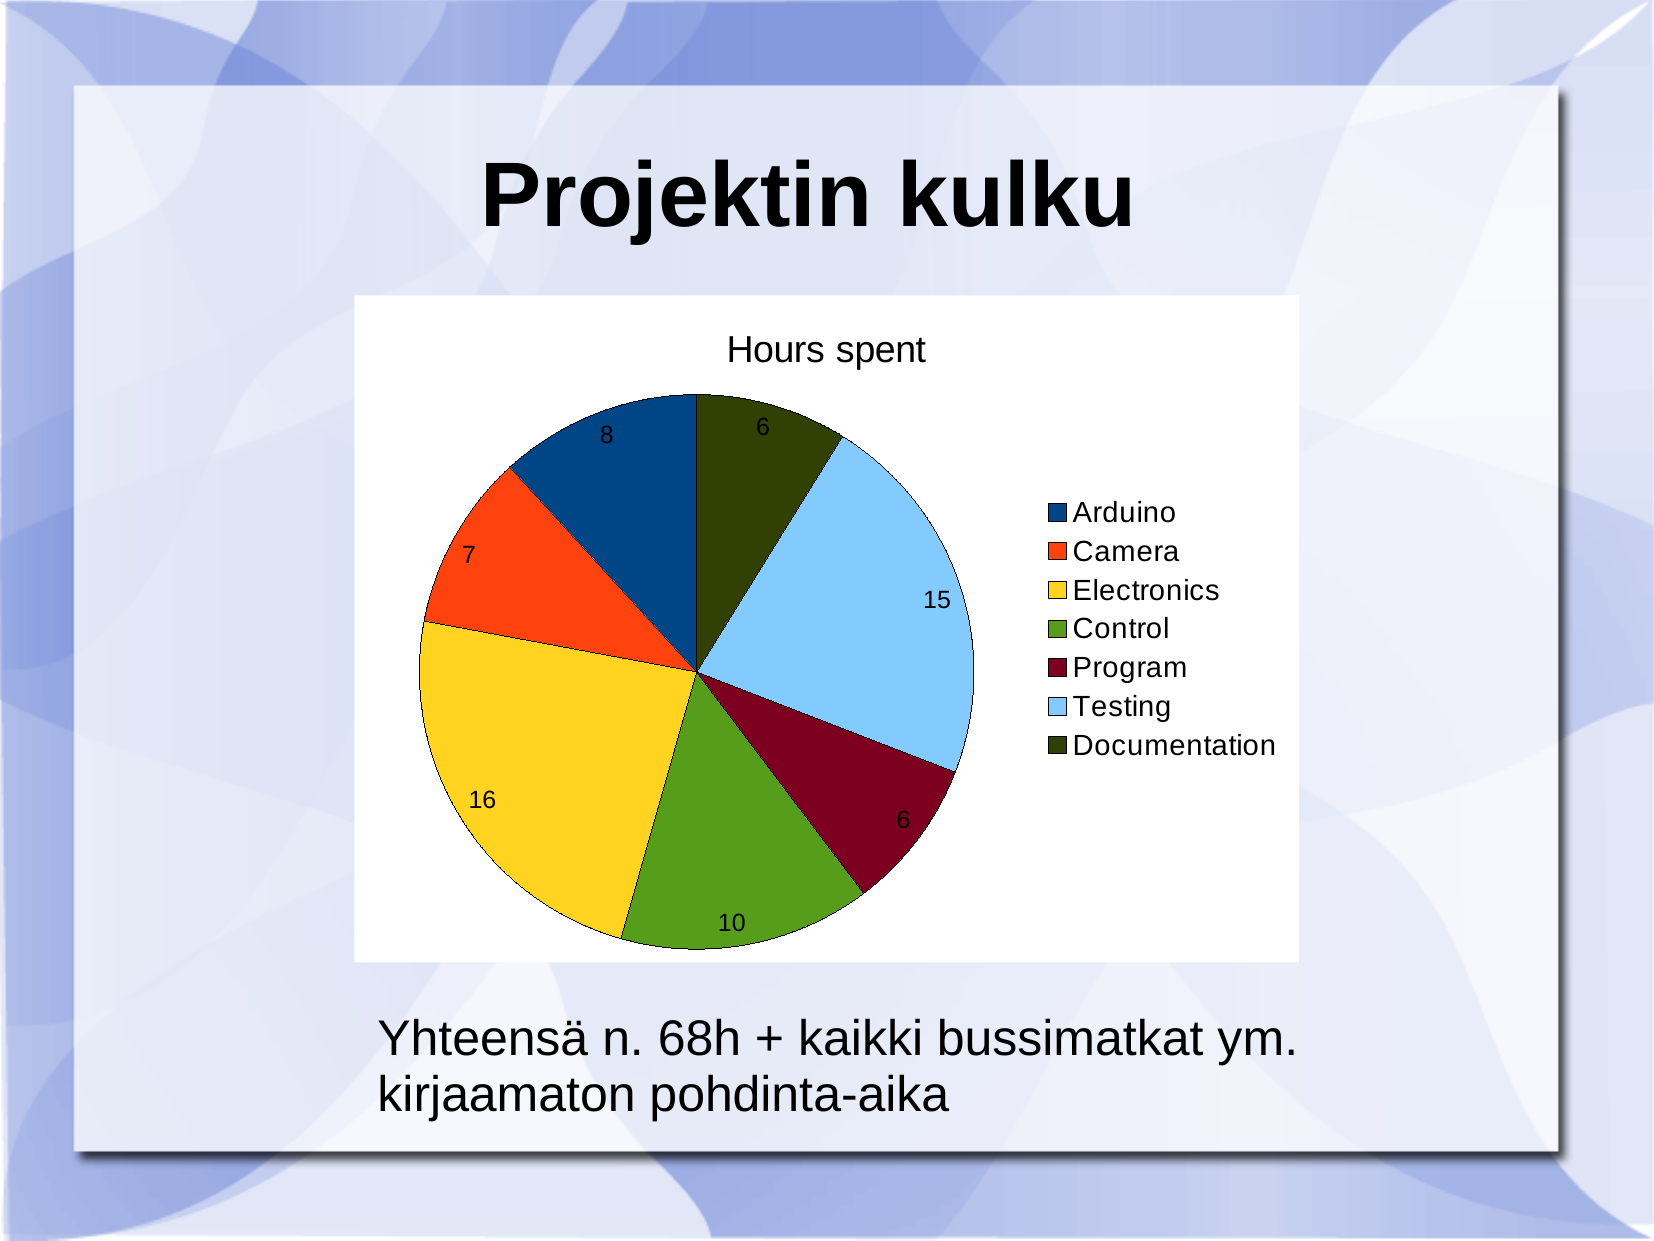

# Projektin kulku
### Chart: Hours spent
| Category | Column B |
|---|---|
| Arduino | 8.0 |
| Camera | 7.0 |
| Electronics | 16.0 |
| Control | 10.0 |
| Program | 6.0 |
| Testing | 15.0 |
| Documentation | 6.0 |Yhteensä n. 68h + kaikki bussimatkat ym.
kirjaamaton pohdinta-aika